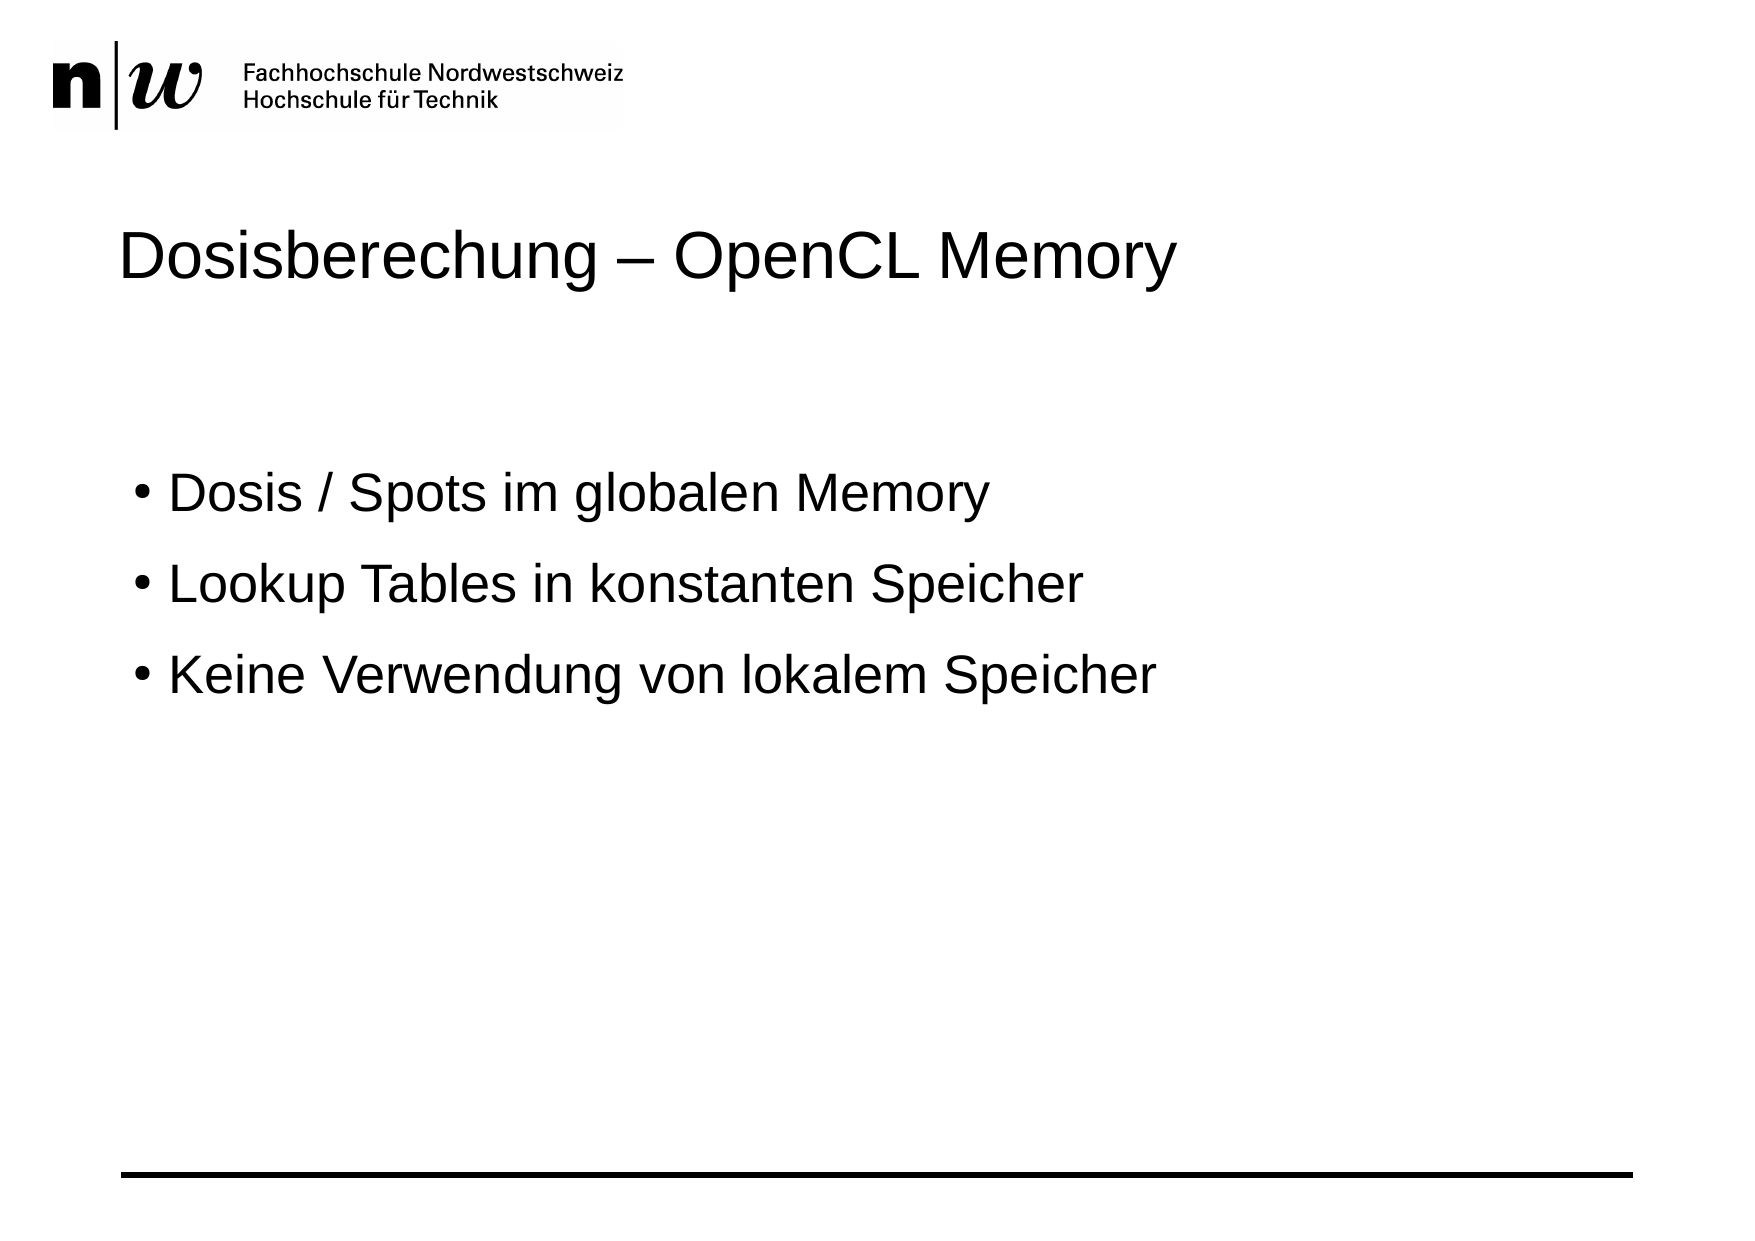

Dosisberechung – OpenCL Memory
Dosis / Spots im globalen Memory
Lookup Tables in konstanten Speicher
Keine Verwendung von lokalem Speicher